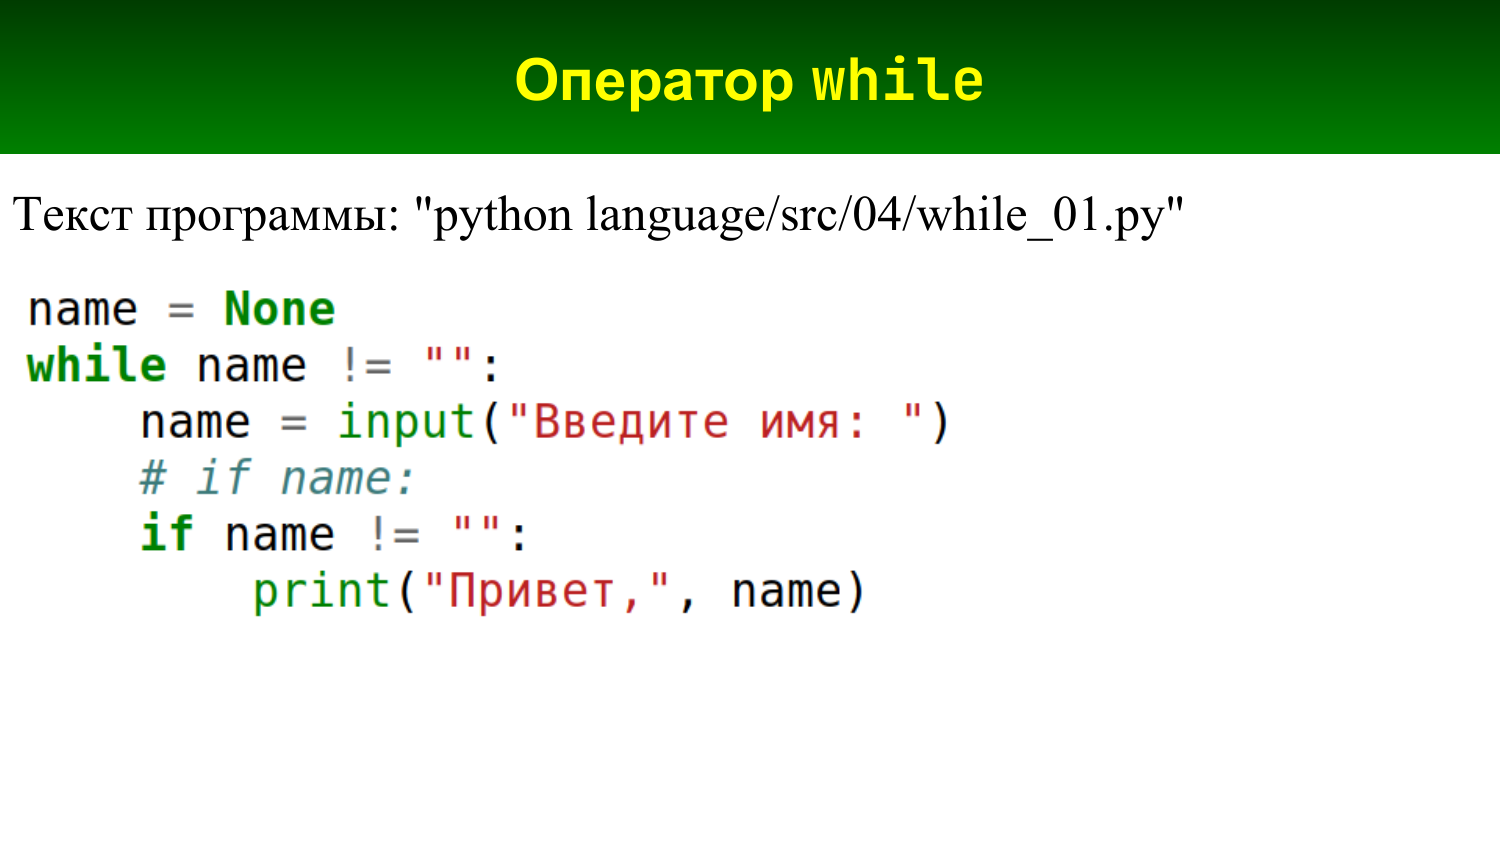

# Оператор while
Текст программы: "python language/src/04/while_01.py"